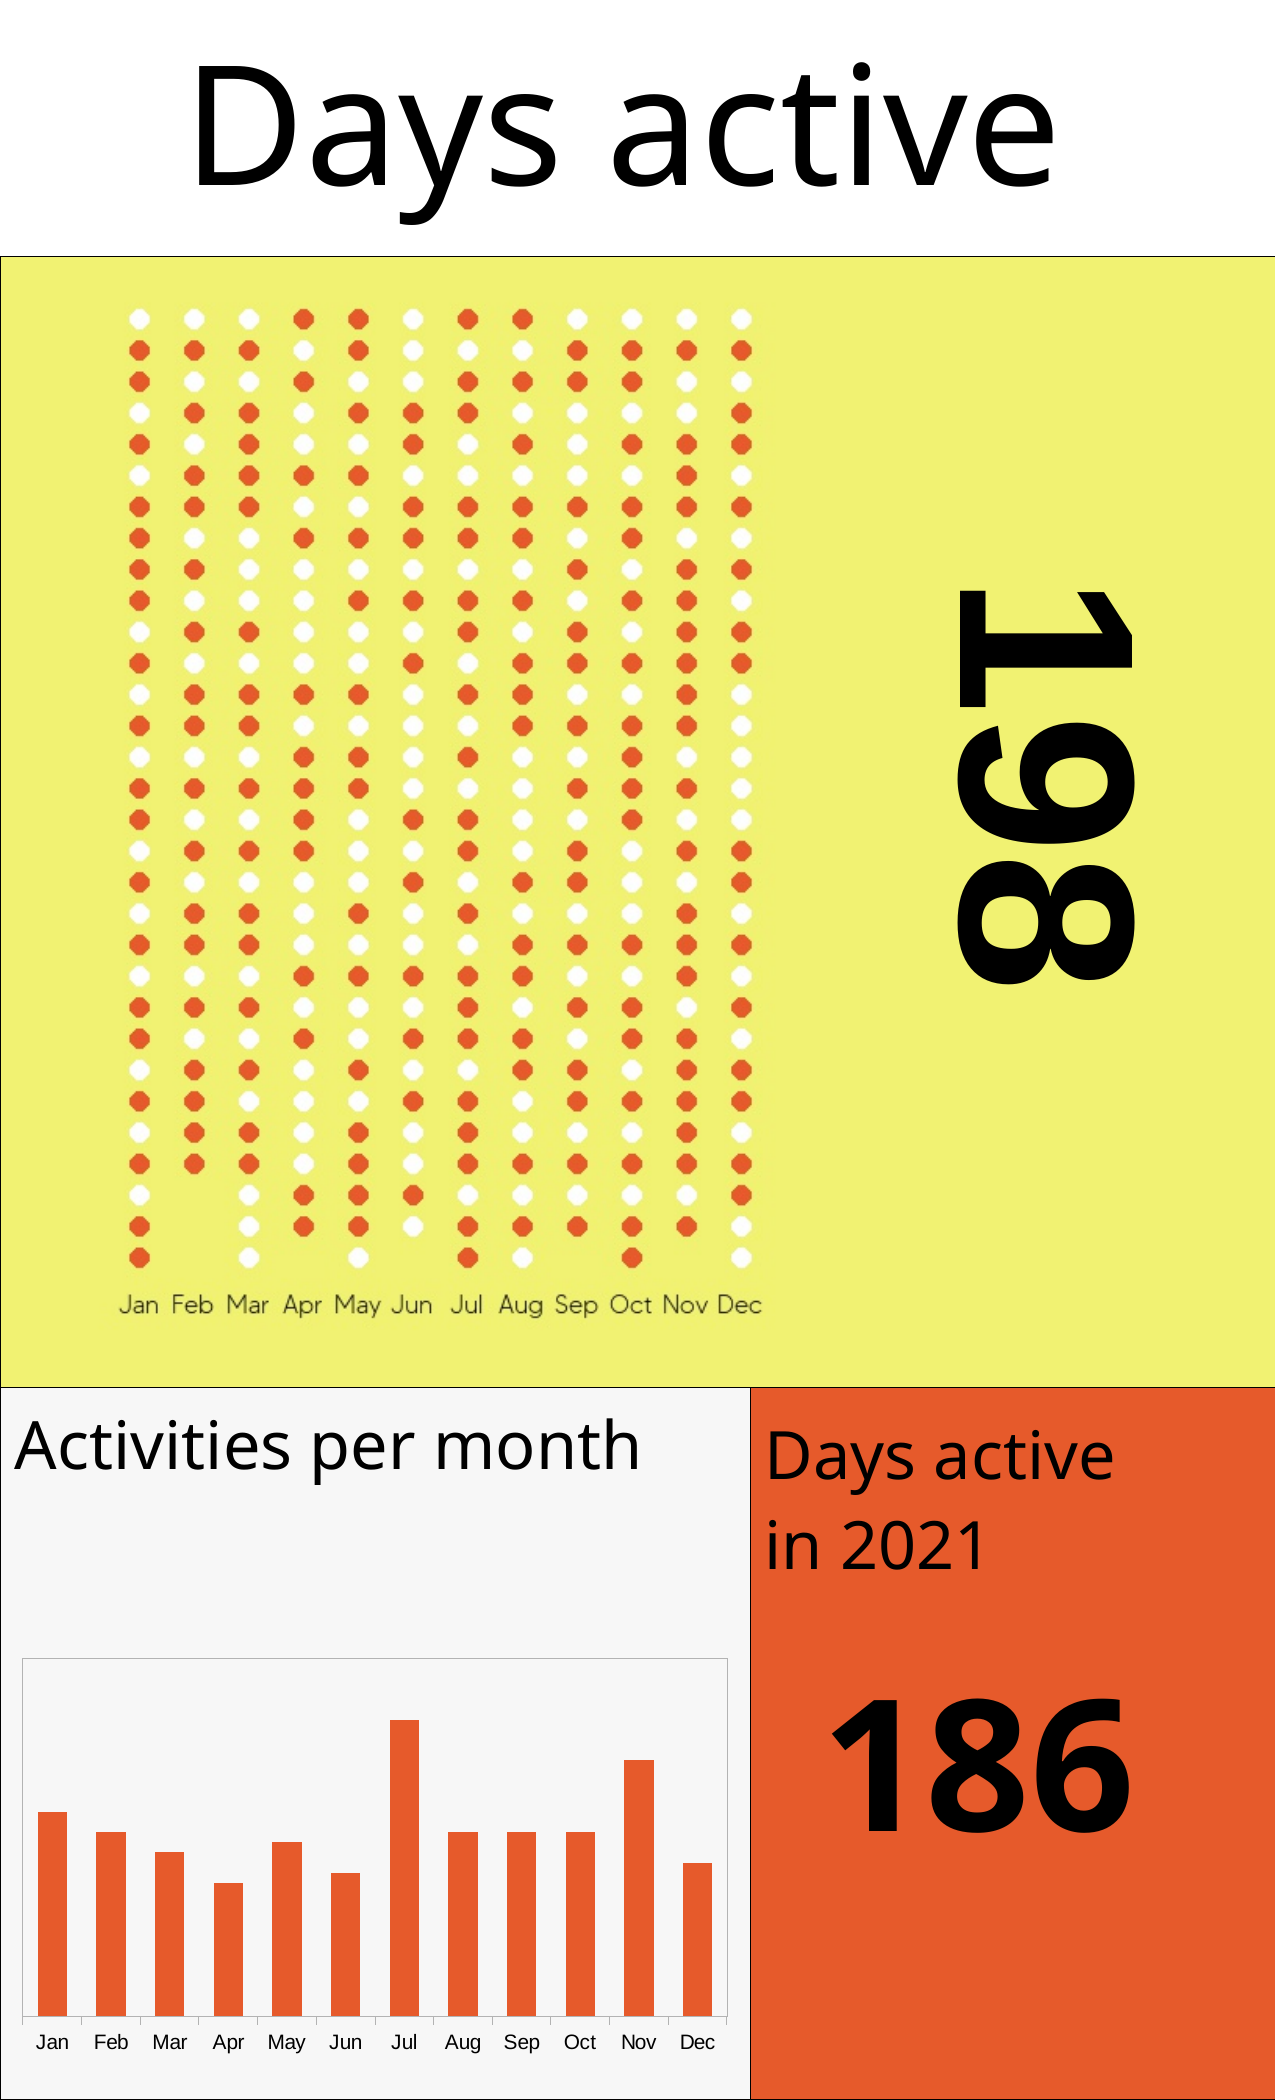

Days active
198
Activities per month
Days active in 2021
186
### Chart
| Category | Column 1 |
|---|---|
| Jan | 20.0 |
| Feb | 18.0 |
| Mar | 16.0 |
| Apr | 13.0 |
| May | 17.0 |
| Jun | 14.0 |
| Jul | 29.0 |
| Aug | 18.0 |
| Sep | 18.0 |
| Oct | 18.0 |
| Nov | 25.0 |
| Dec | 15.0 |